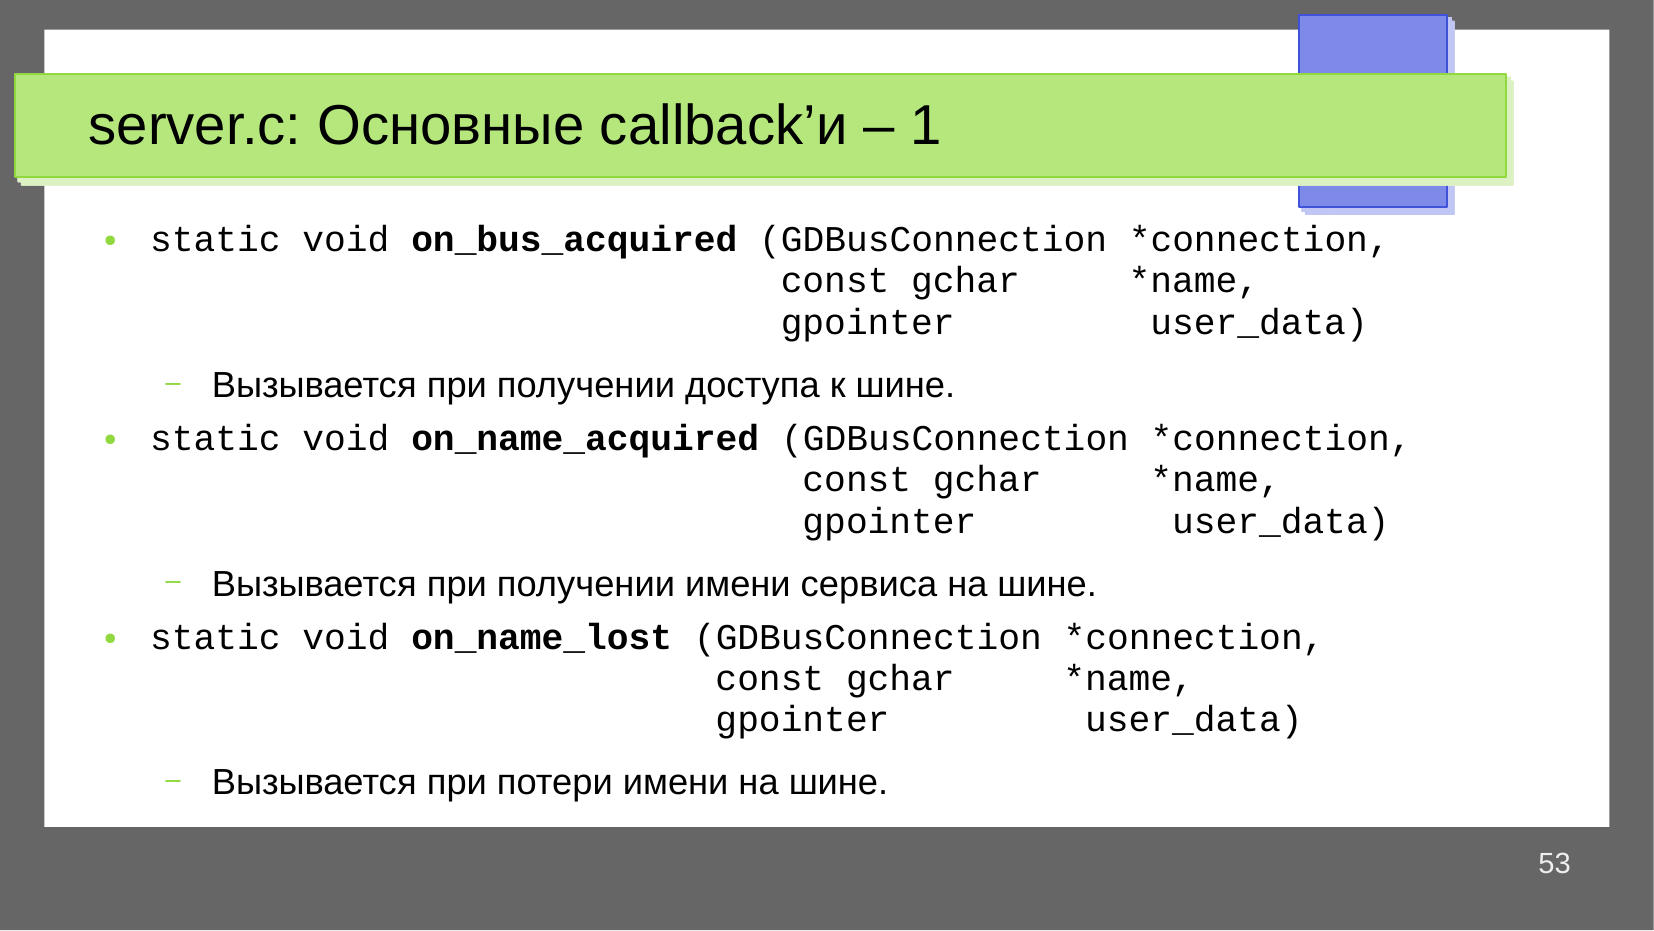

# server.c: Основные callback’и – 1
static void on_bus_acquired (GDBusConnection *connection,
 const gchar *name,
 gpointer user_data)
Вызывается при получении доступа к шине.
static void on_name_acquired (GDBusConnection *connection,
 const gchar *name,
 gpointer user_data)
Вызывается при получении имени сервиса на шине.
static void on_name_lost (GDBusConnection *connection,
 const gchar *name,
 gpointer user_data)
Вызывается при потери имени на шине.
53